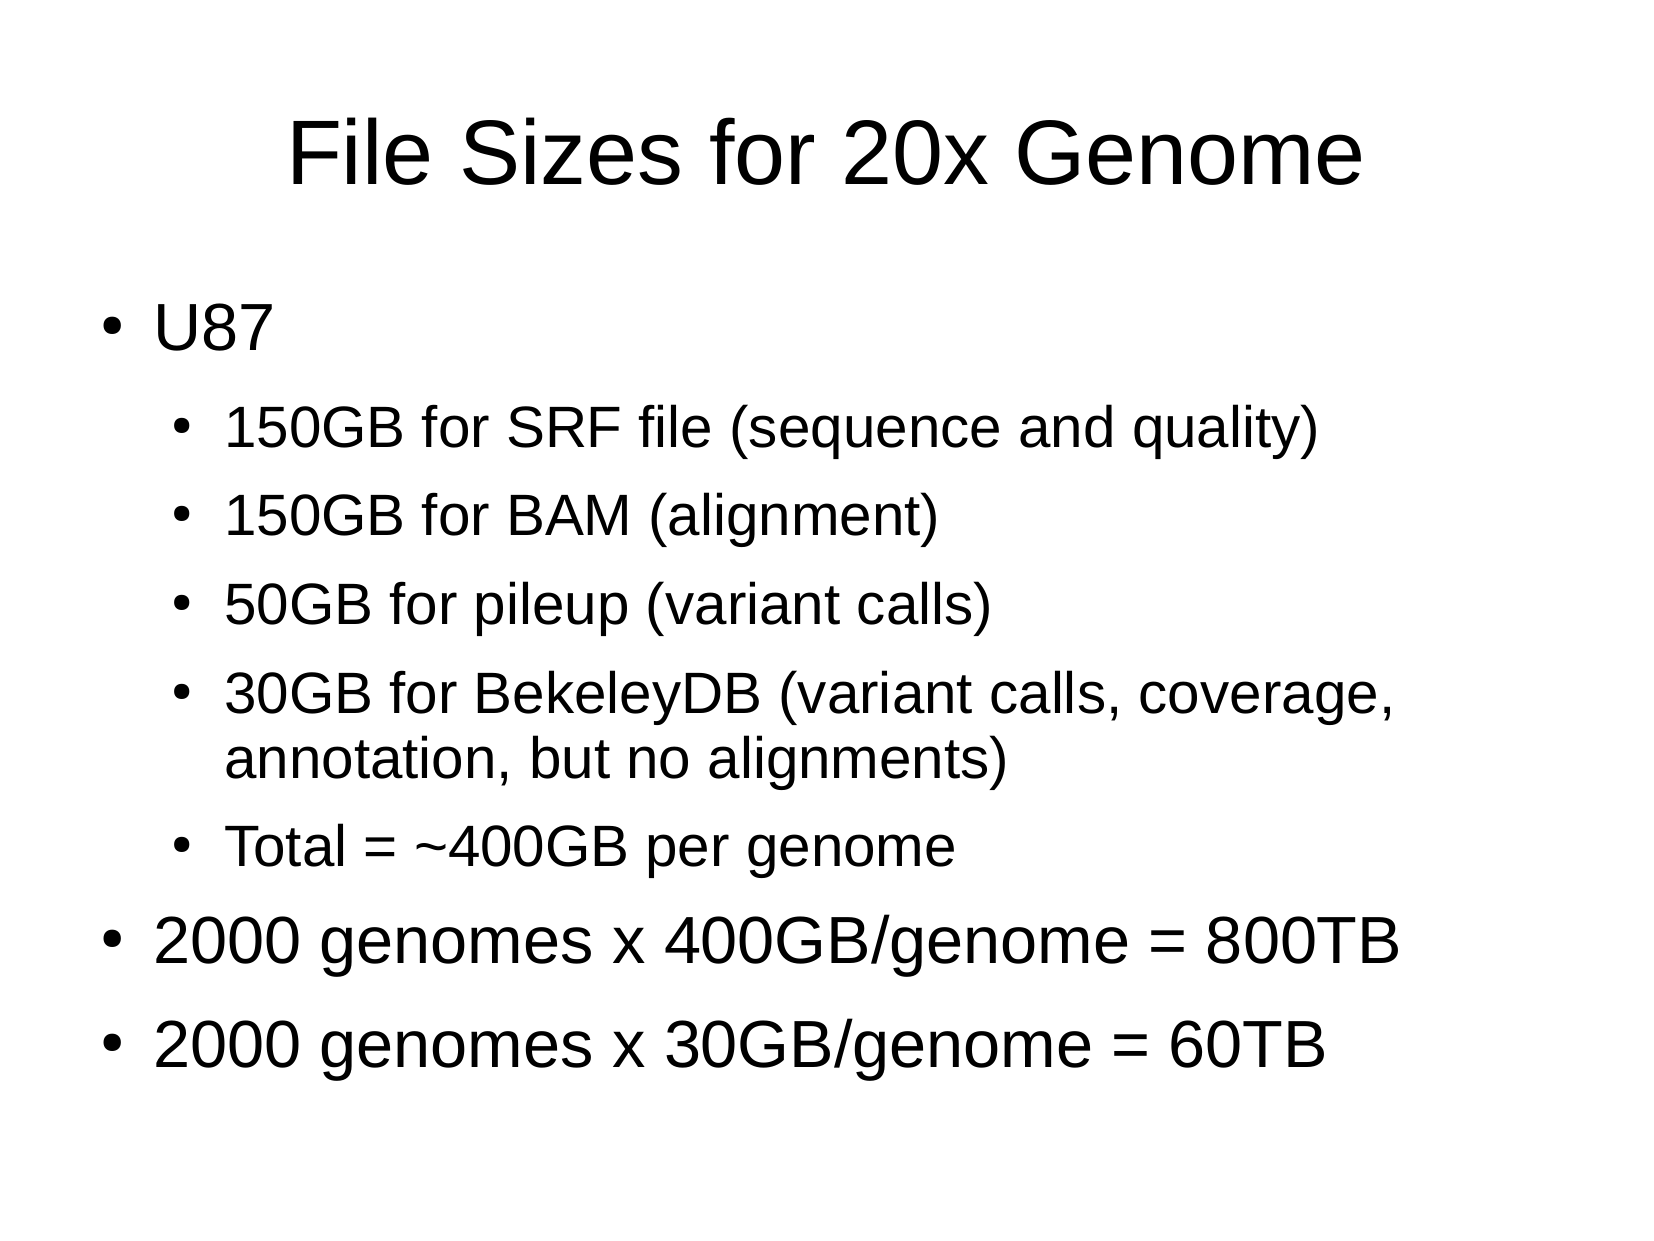

# File Sizes for 20x Genome
U87
150GB for SRF file (sequence and quality)
150GB for BAM (alignment)
50GB for pileup (variant calls)
30GB for BekeleyDB (variant calls, coverage, annotation, but no alignments)
Total = ~400GB per genome
2000 genomes x 400GB/genome = 800TB
2000 genomes x 30GB/genome = 60TB